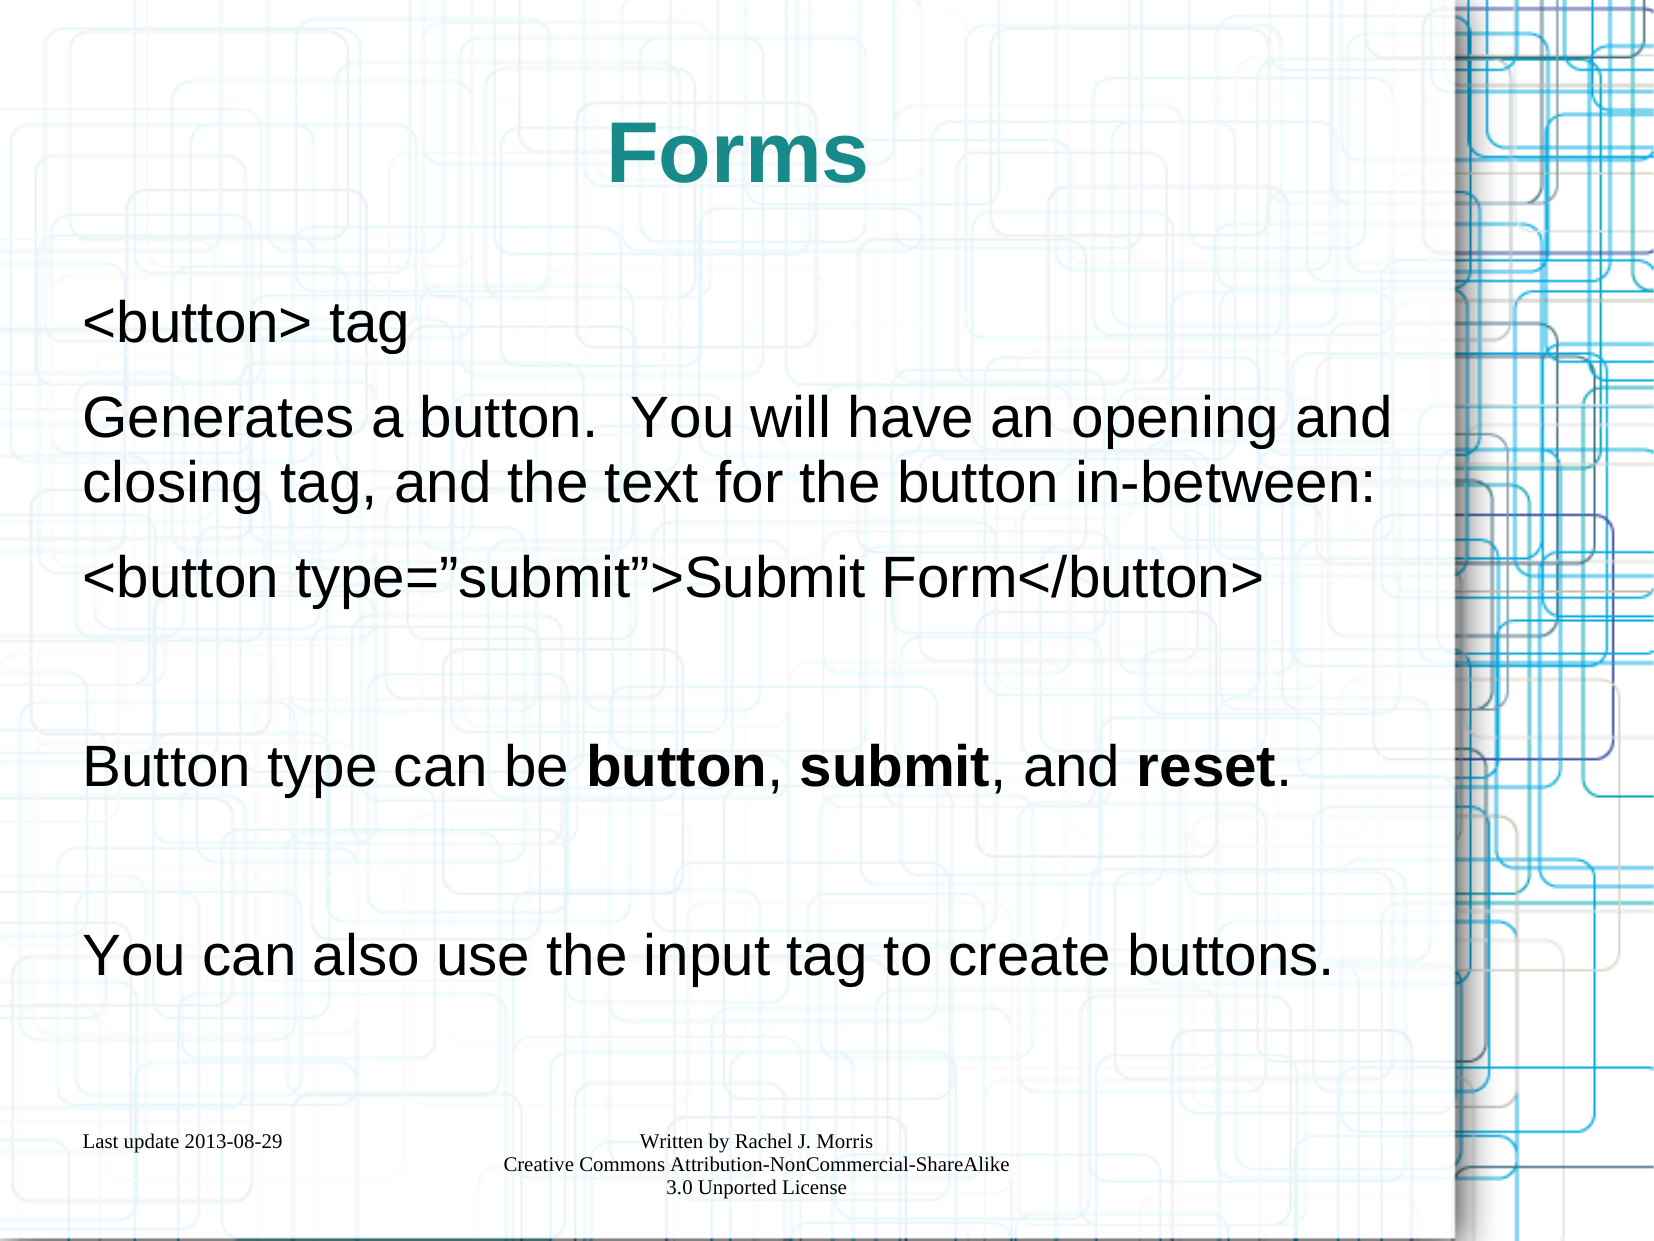

# Forms
<button> tag
Generates a button. You will have an opening and closing tag, and the text for the button in-between:
<button type=”submit”>Submit Form</button>
Button type can be button, submit, and reset.
You can also use the input tag to create buttons.